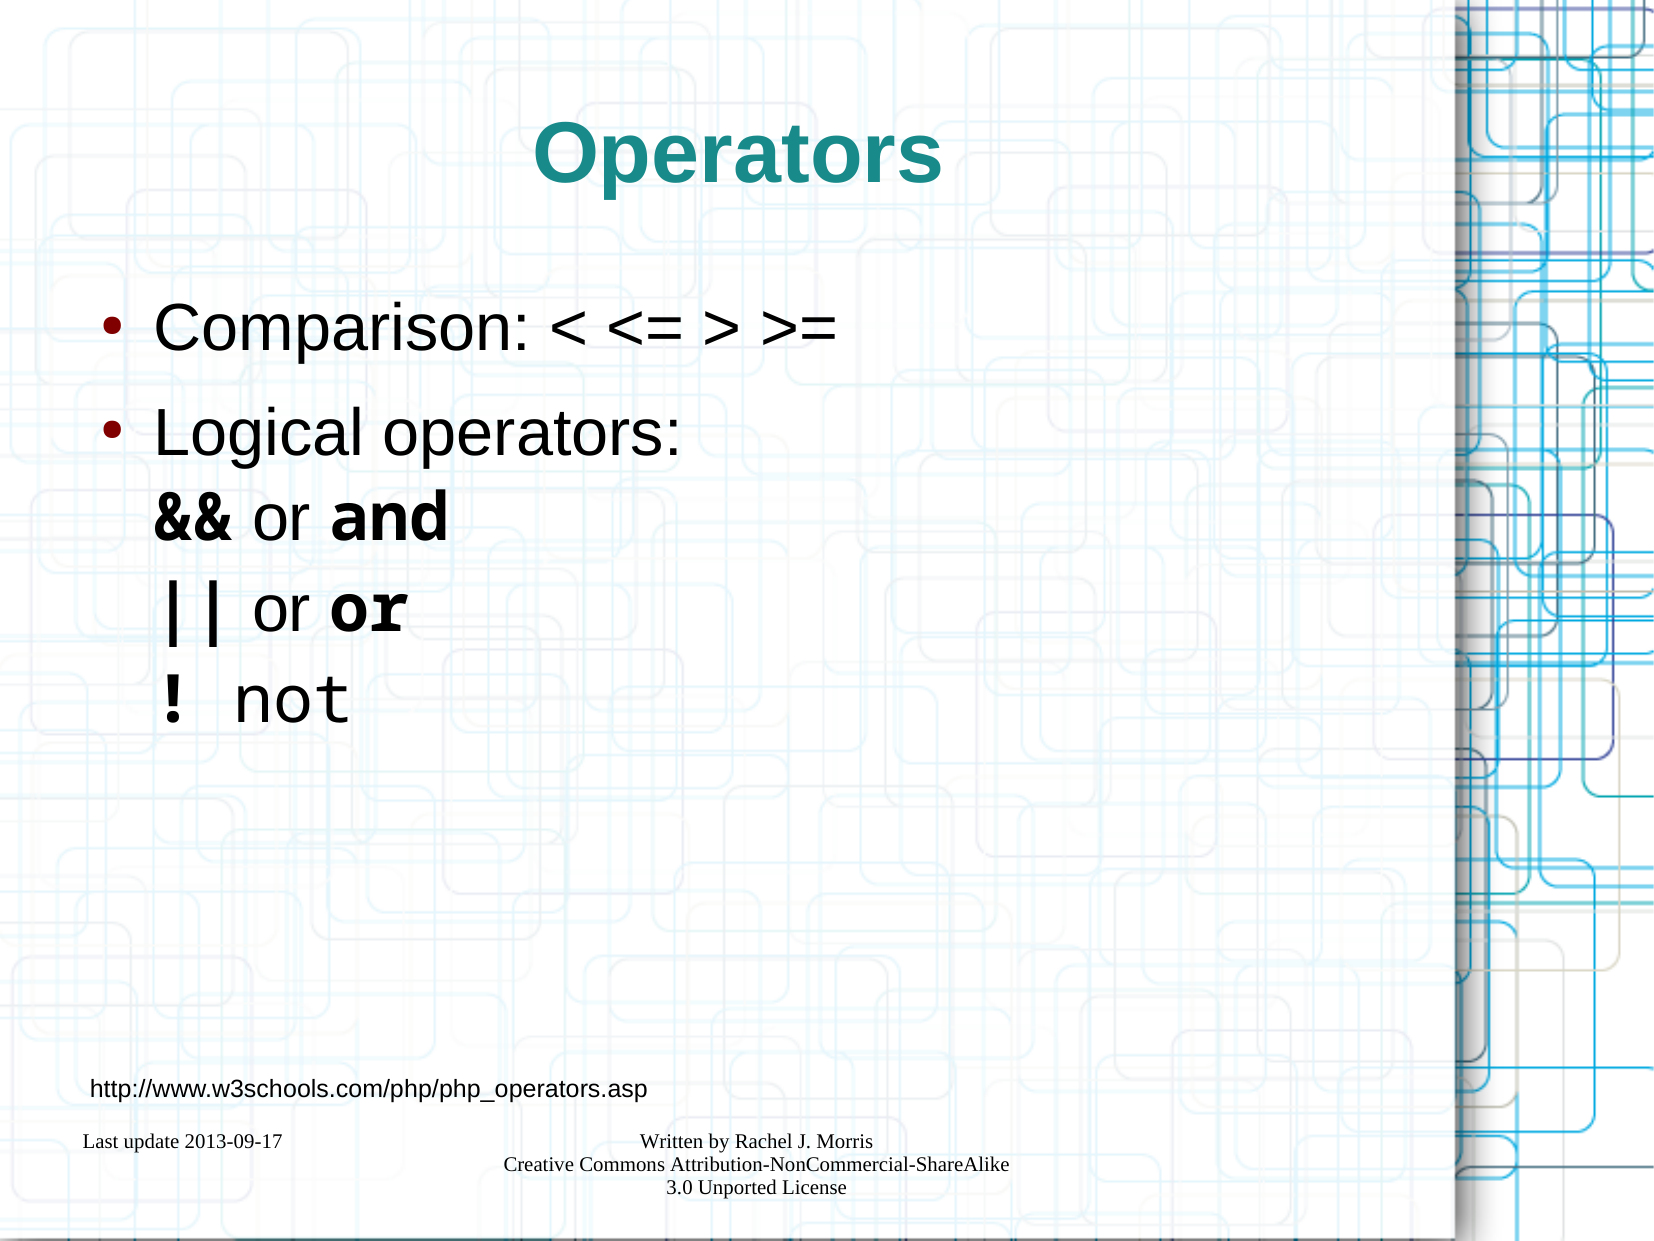

# Operators
Comparison: < <= > >=
Logical operators:
&& or and
|| or or
! not
http://www.w3schools.com/php/php_operators.asp